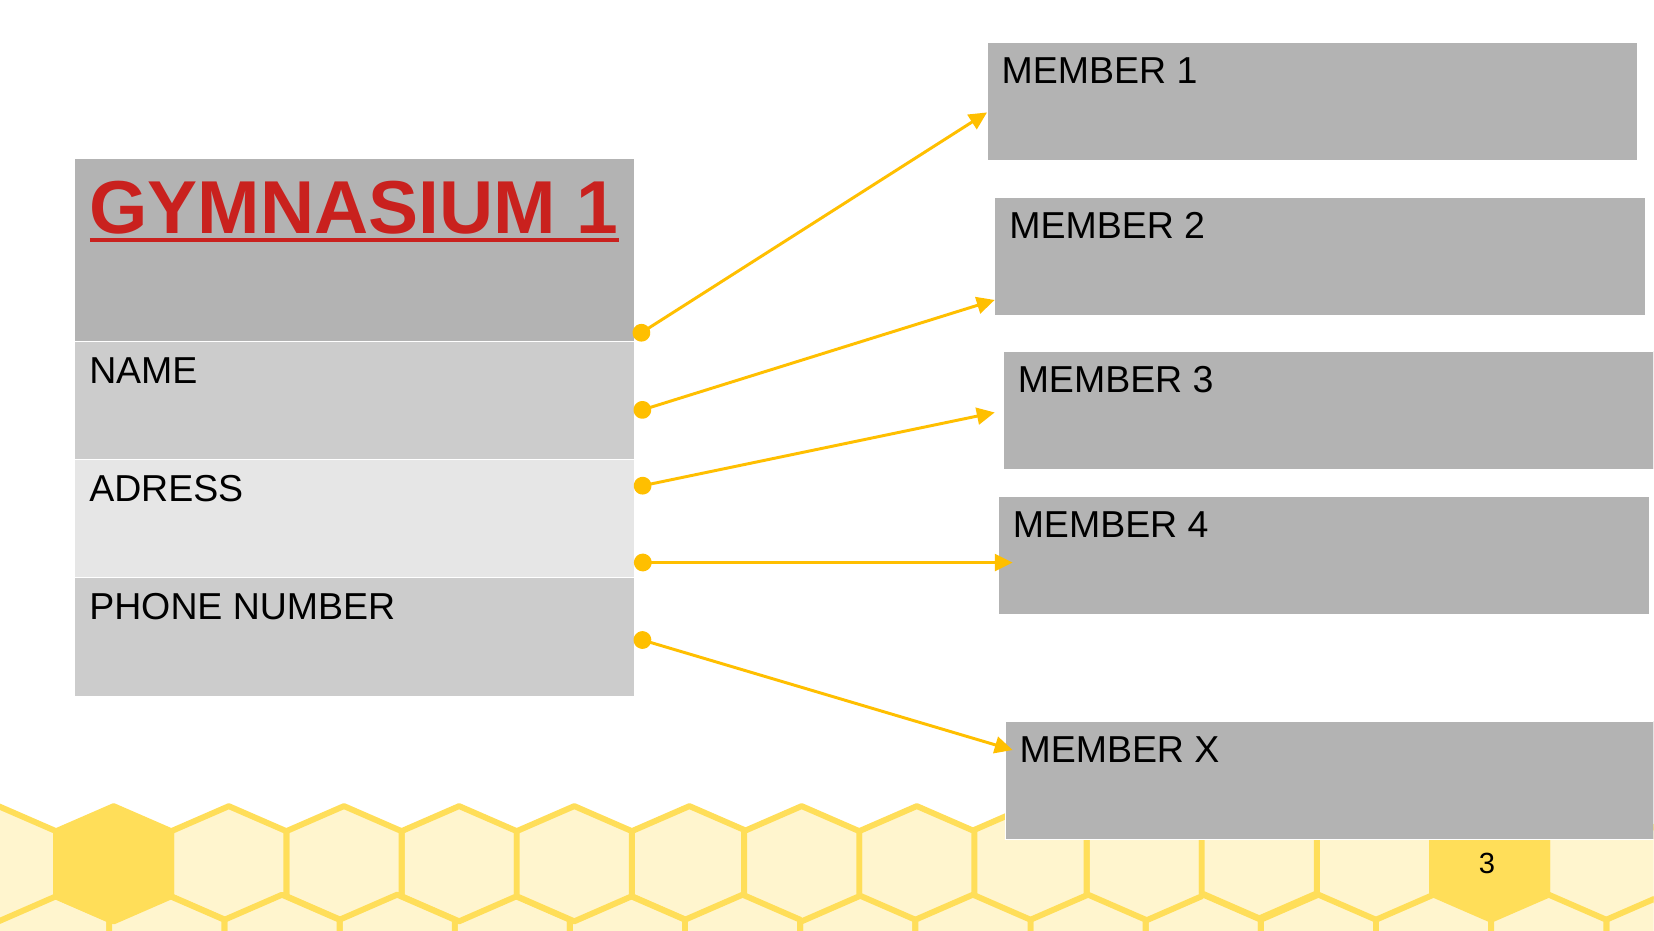

| MEMBER 1 |
| --- |
| GYMNASIUM 1 |
| --- |
| NAME |
| ADRESS |
| PHONE NUMBER |
| MEMBER 2 |
| --- |
| MEMBER 3 |
| --- |
| MEMBER 4 |
| --- |
| MEMBER X |
| --- |